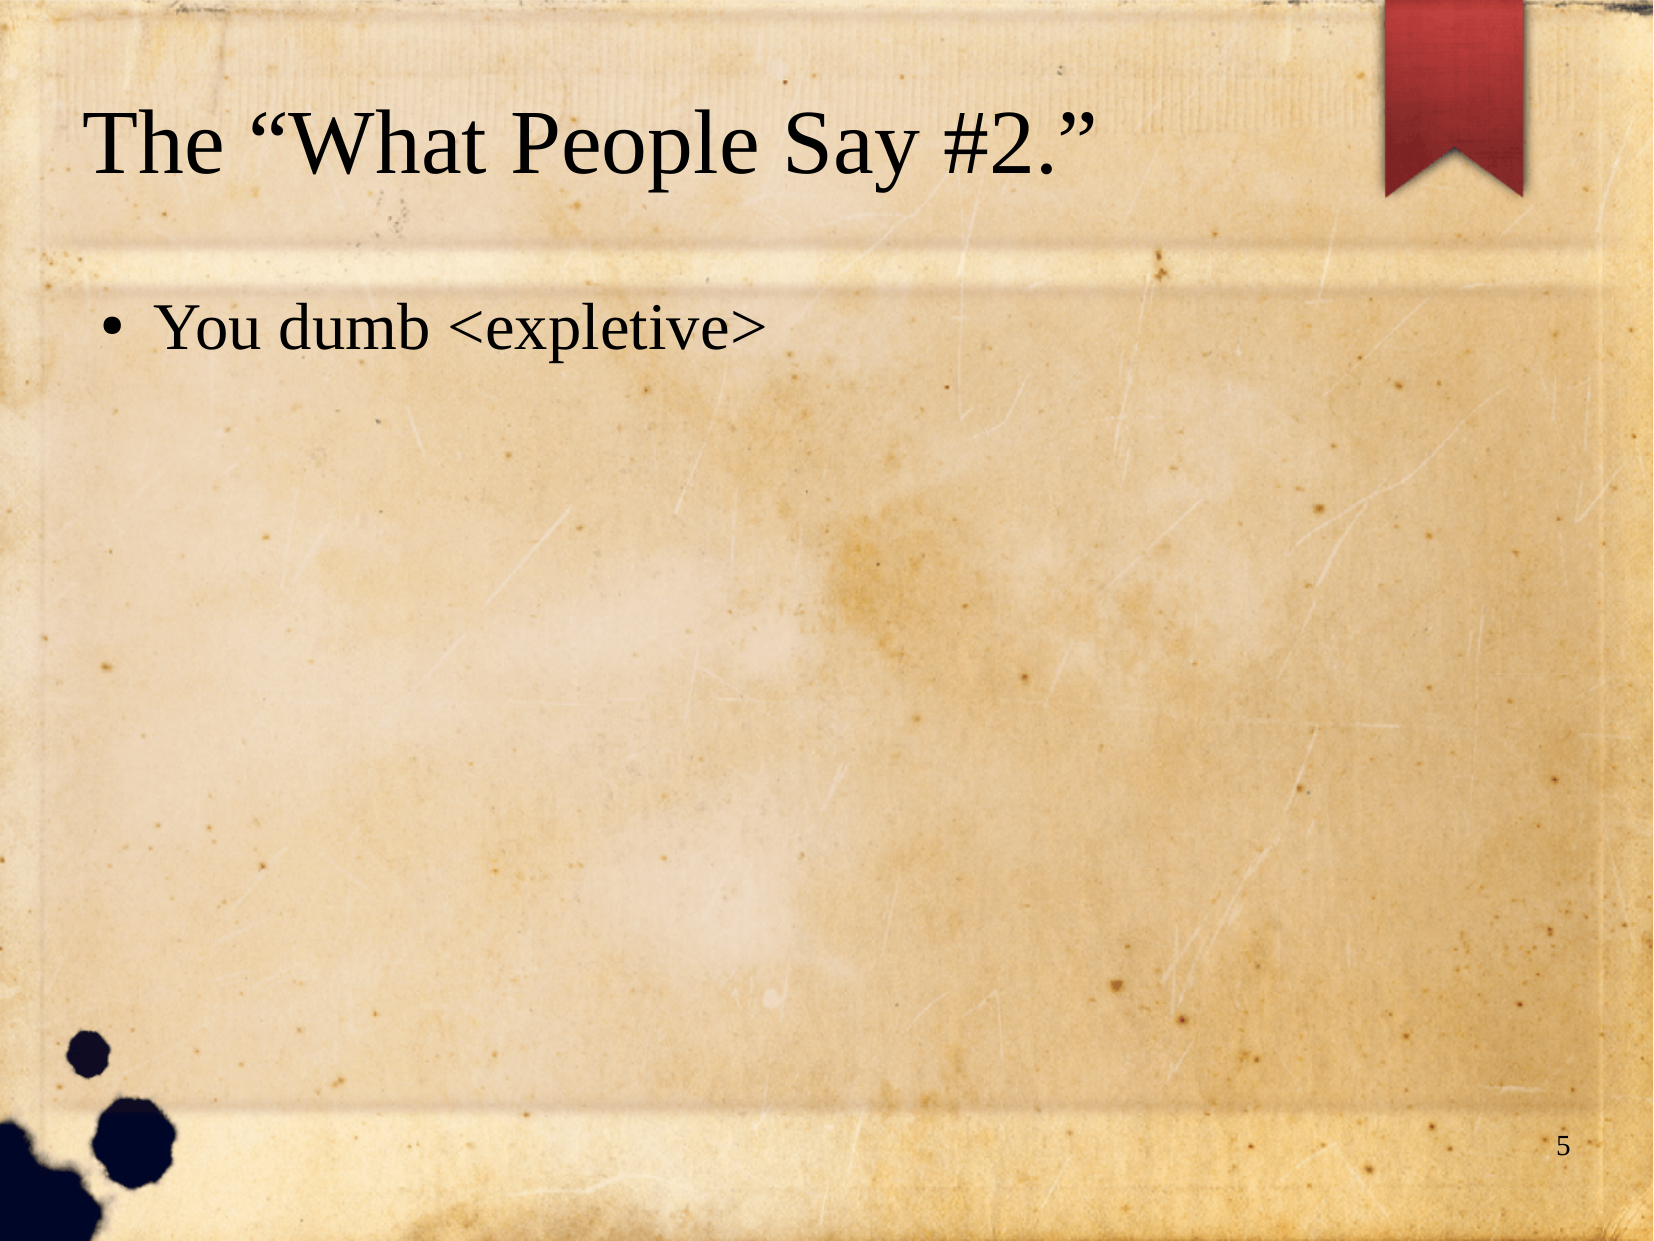

# The “What People Say #2.”
You dumb <expletive>
5